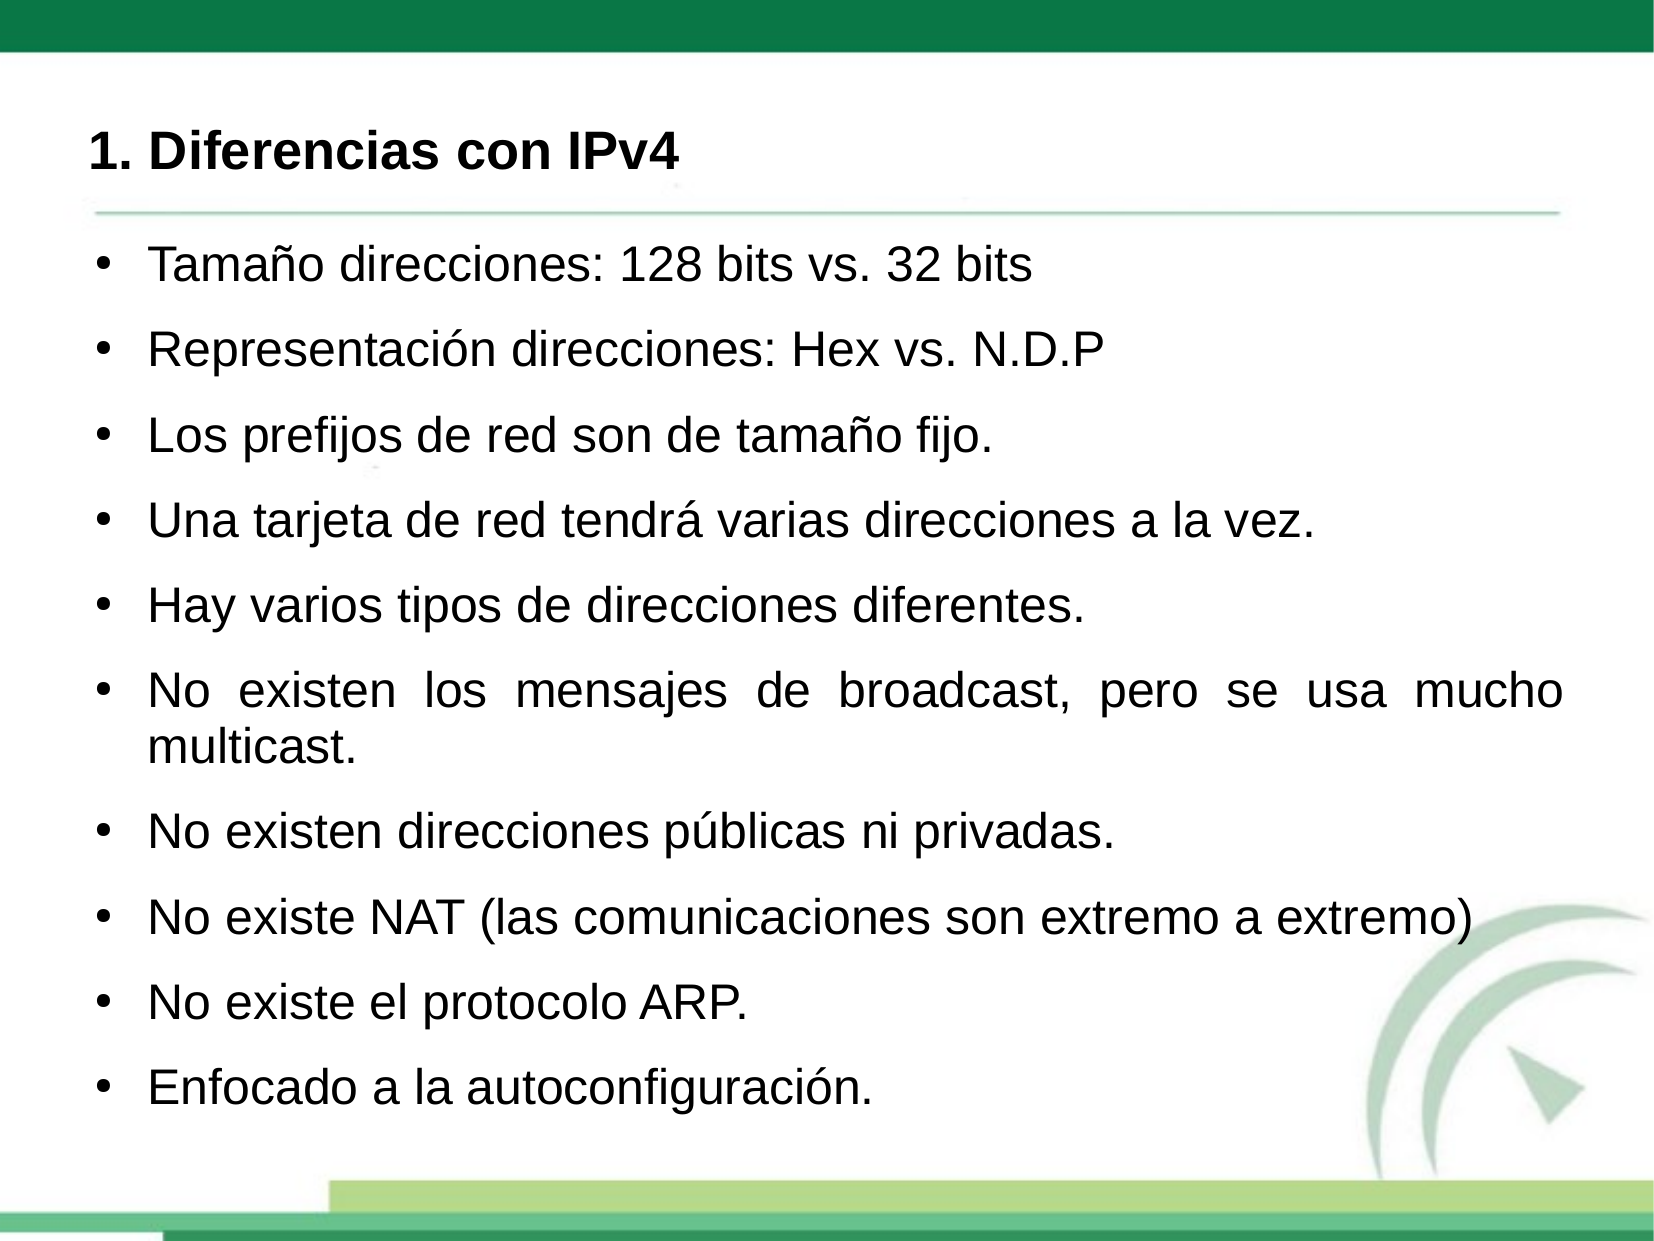

# 1. Diferencias con IPv4
Tamaño direcciones: 128 bits vs. 32 bits
Representación direcciones: Hex vs. N.D.P
Los prefijos de red son de tamaño fijo.
Una tarjeta de red tendrá varias direcciones a la vez.
Hay varios tipos de direcciones diferentes.
No existen los mensajes de broadcast, pero se usa mucho multicast.
No existen direcciones públicas ni privadas.
No existe NAT (las comunicaciones son extremo a extremo)
No existe el protocolo ARP.
Enfocado a la autoconfiguración.